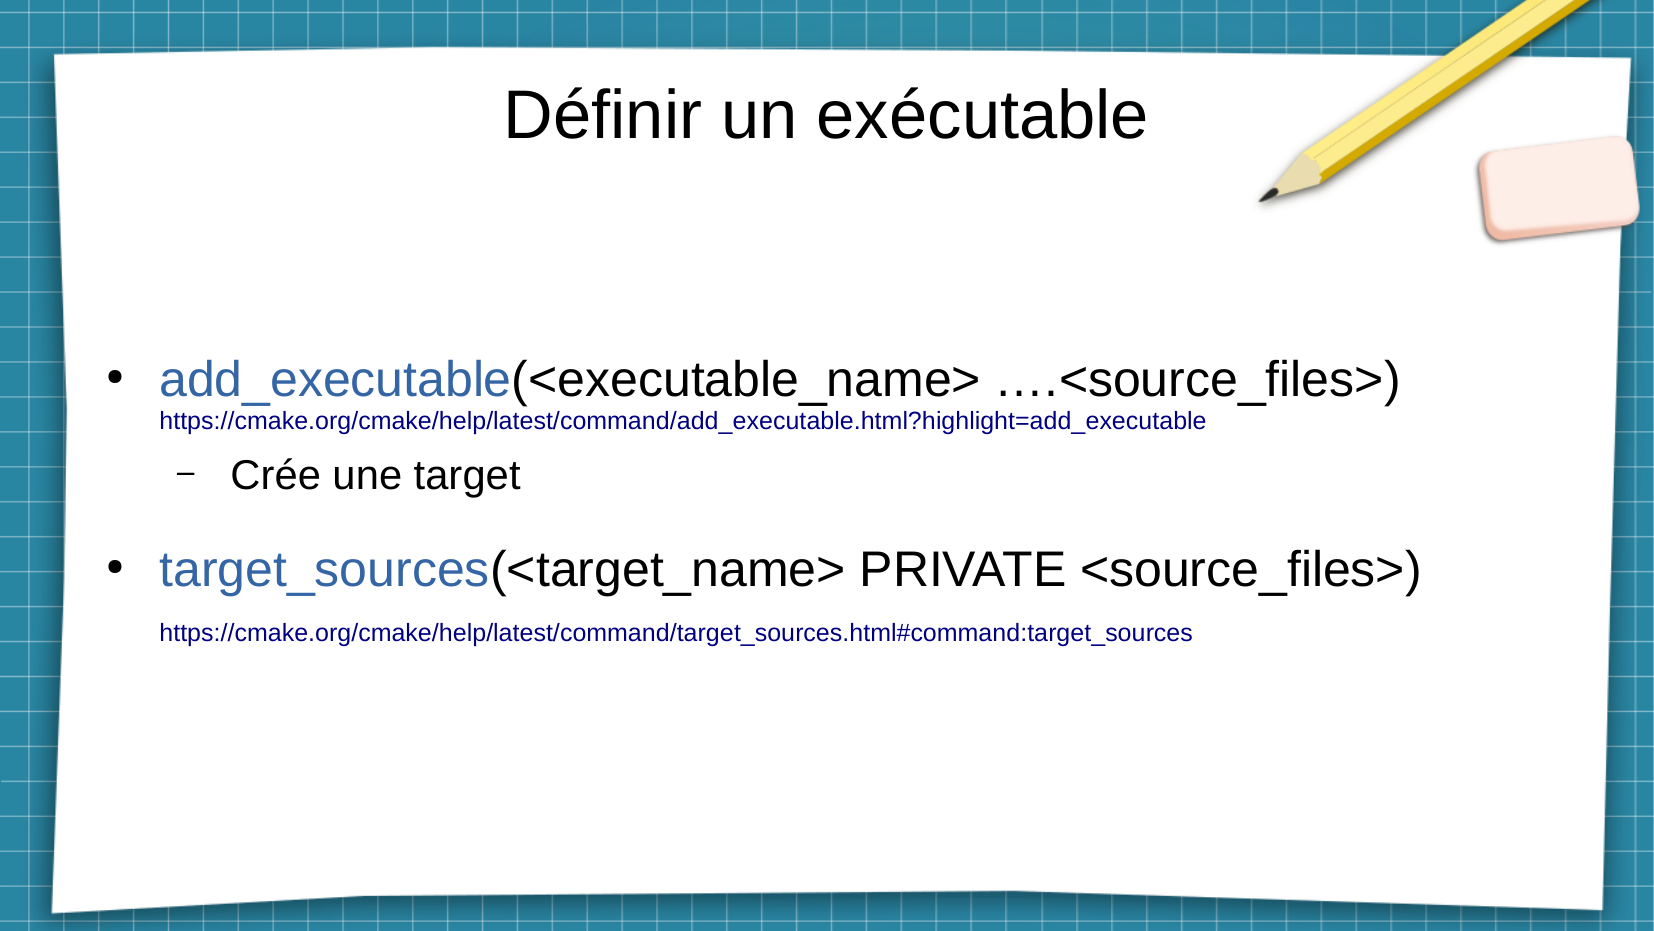

# Définir un exécutable
add_executable(<executable_name> ….<source_files>)https://cmake.org/cmake/help/latest/command/add_executable.html?highlight=add_executable
Crée une target
target_sources(<target_name> PRIVATE <source_files>)
https://cmake.org/cmake/help/latest/command/target_sources.html#command:target_sources